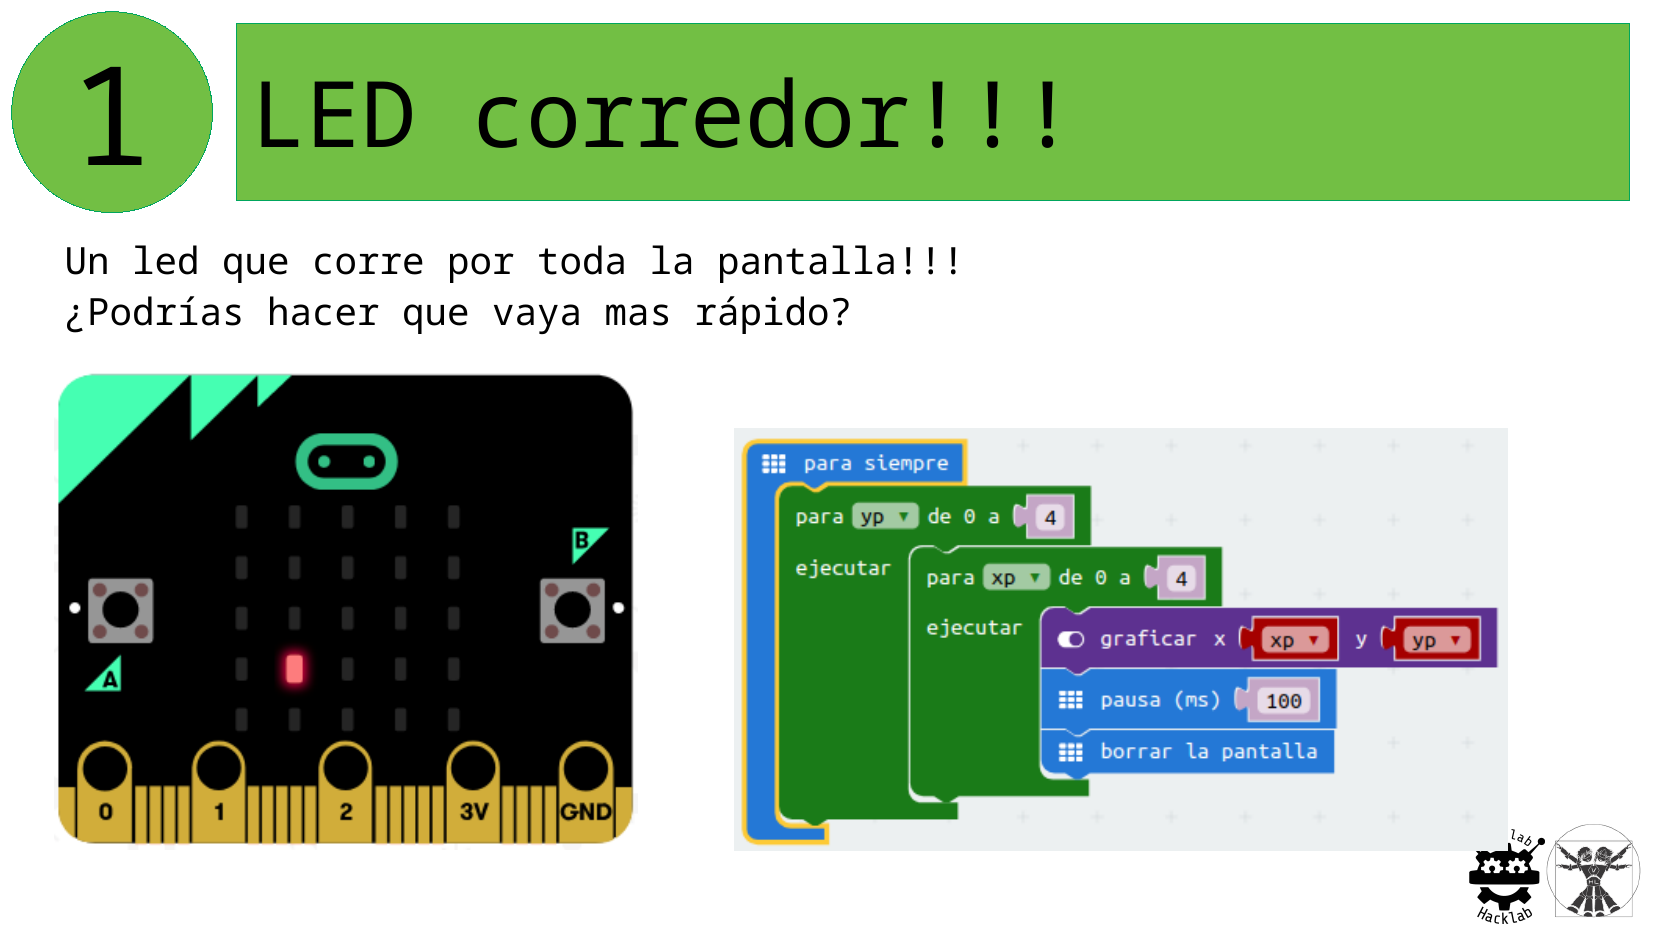

1
LED corredor!!!
Un led que corre por toda la pantalla!!!
¿Podrías hacer que vaya mas rápido?